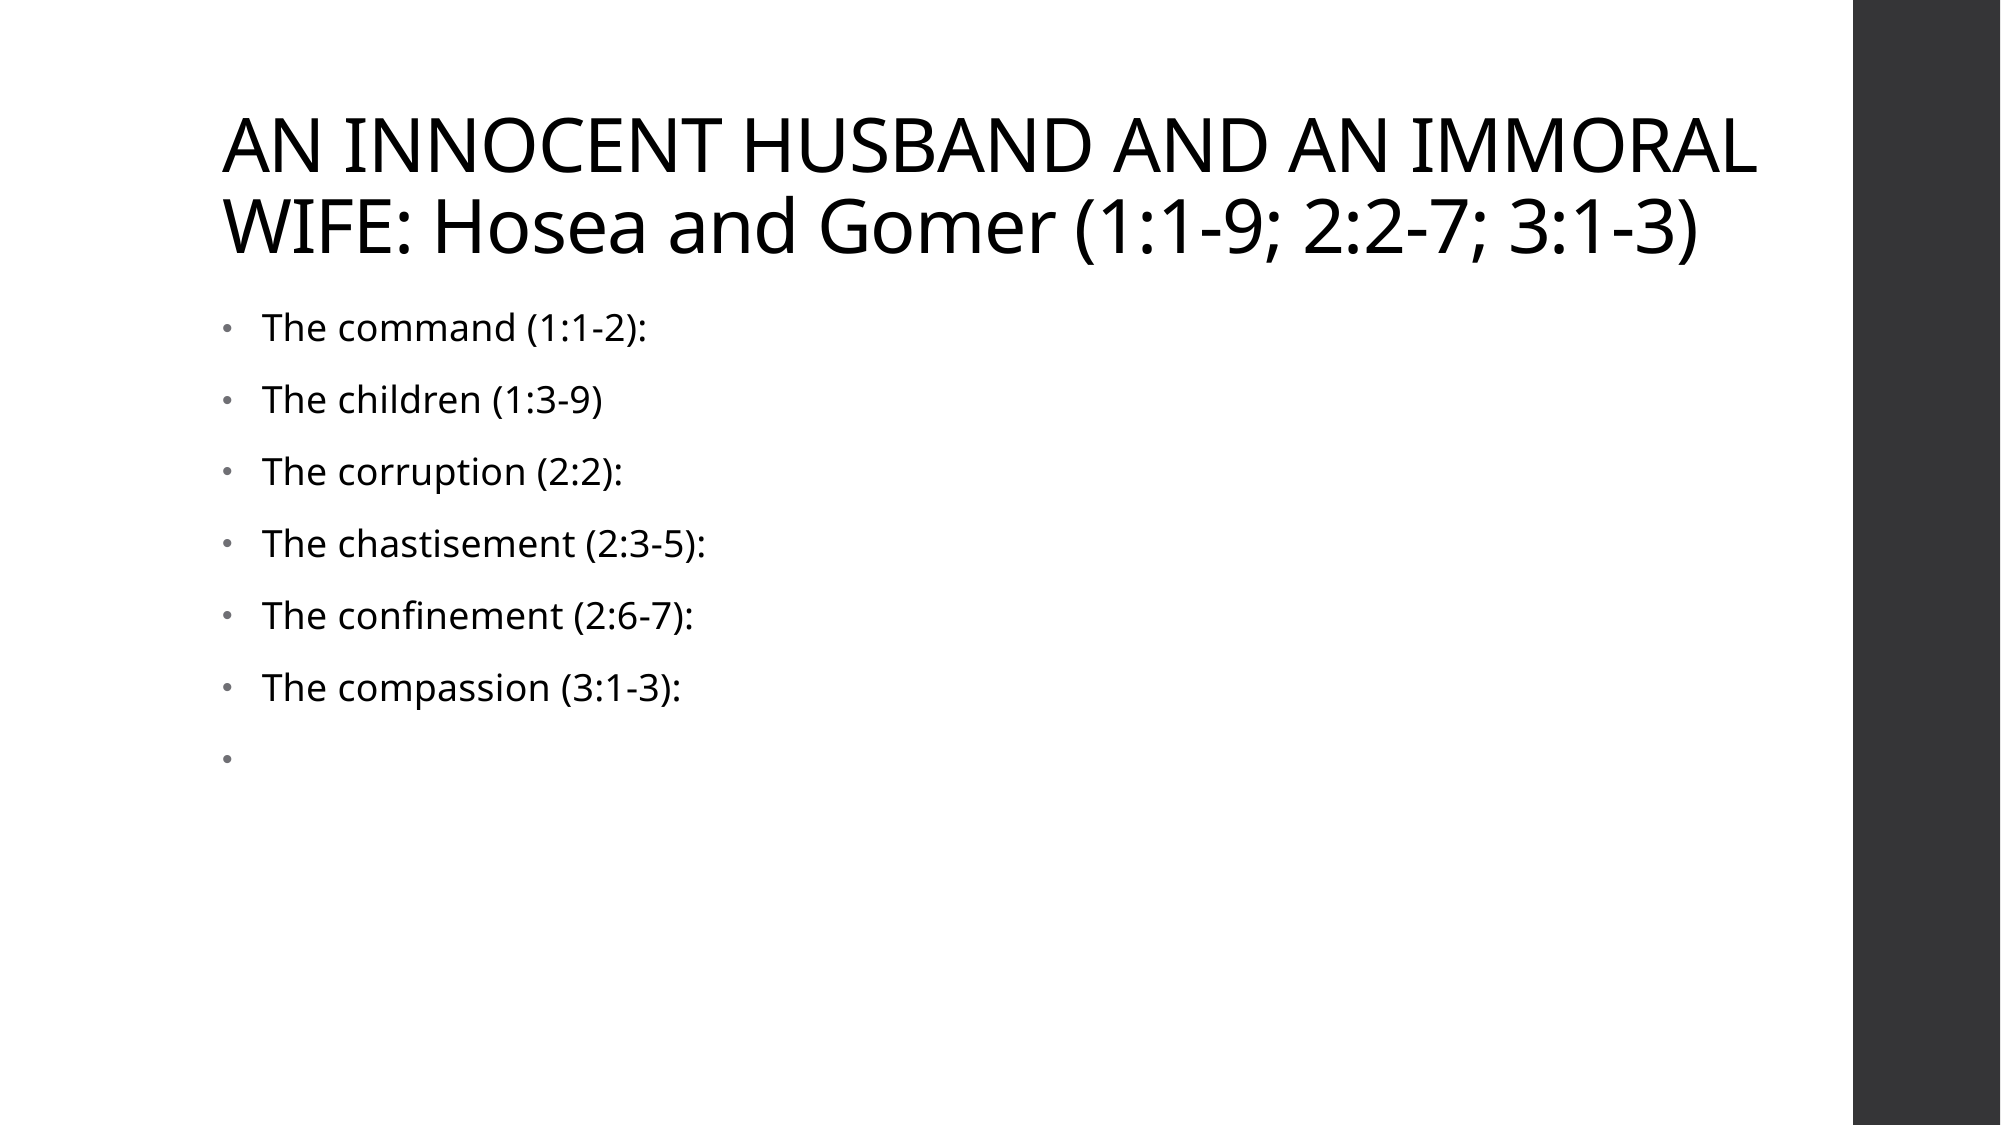

# AN INNOCENT HUSBAND AND AN IMMORAL WIFE: Hosea and Gomer (1:1-9; 2:2-7; 3:1-3)
 The command (1:1-2):
 The children (1:3-9)
 The corruption (2:2):
 The chastisement (2:3-5):
 The confinement (2:6-7):
 The compassion (3:1-3):